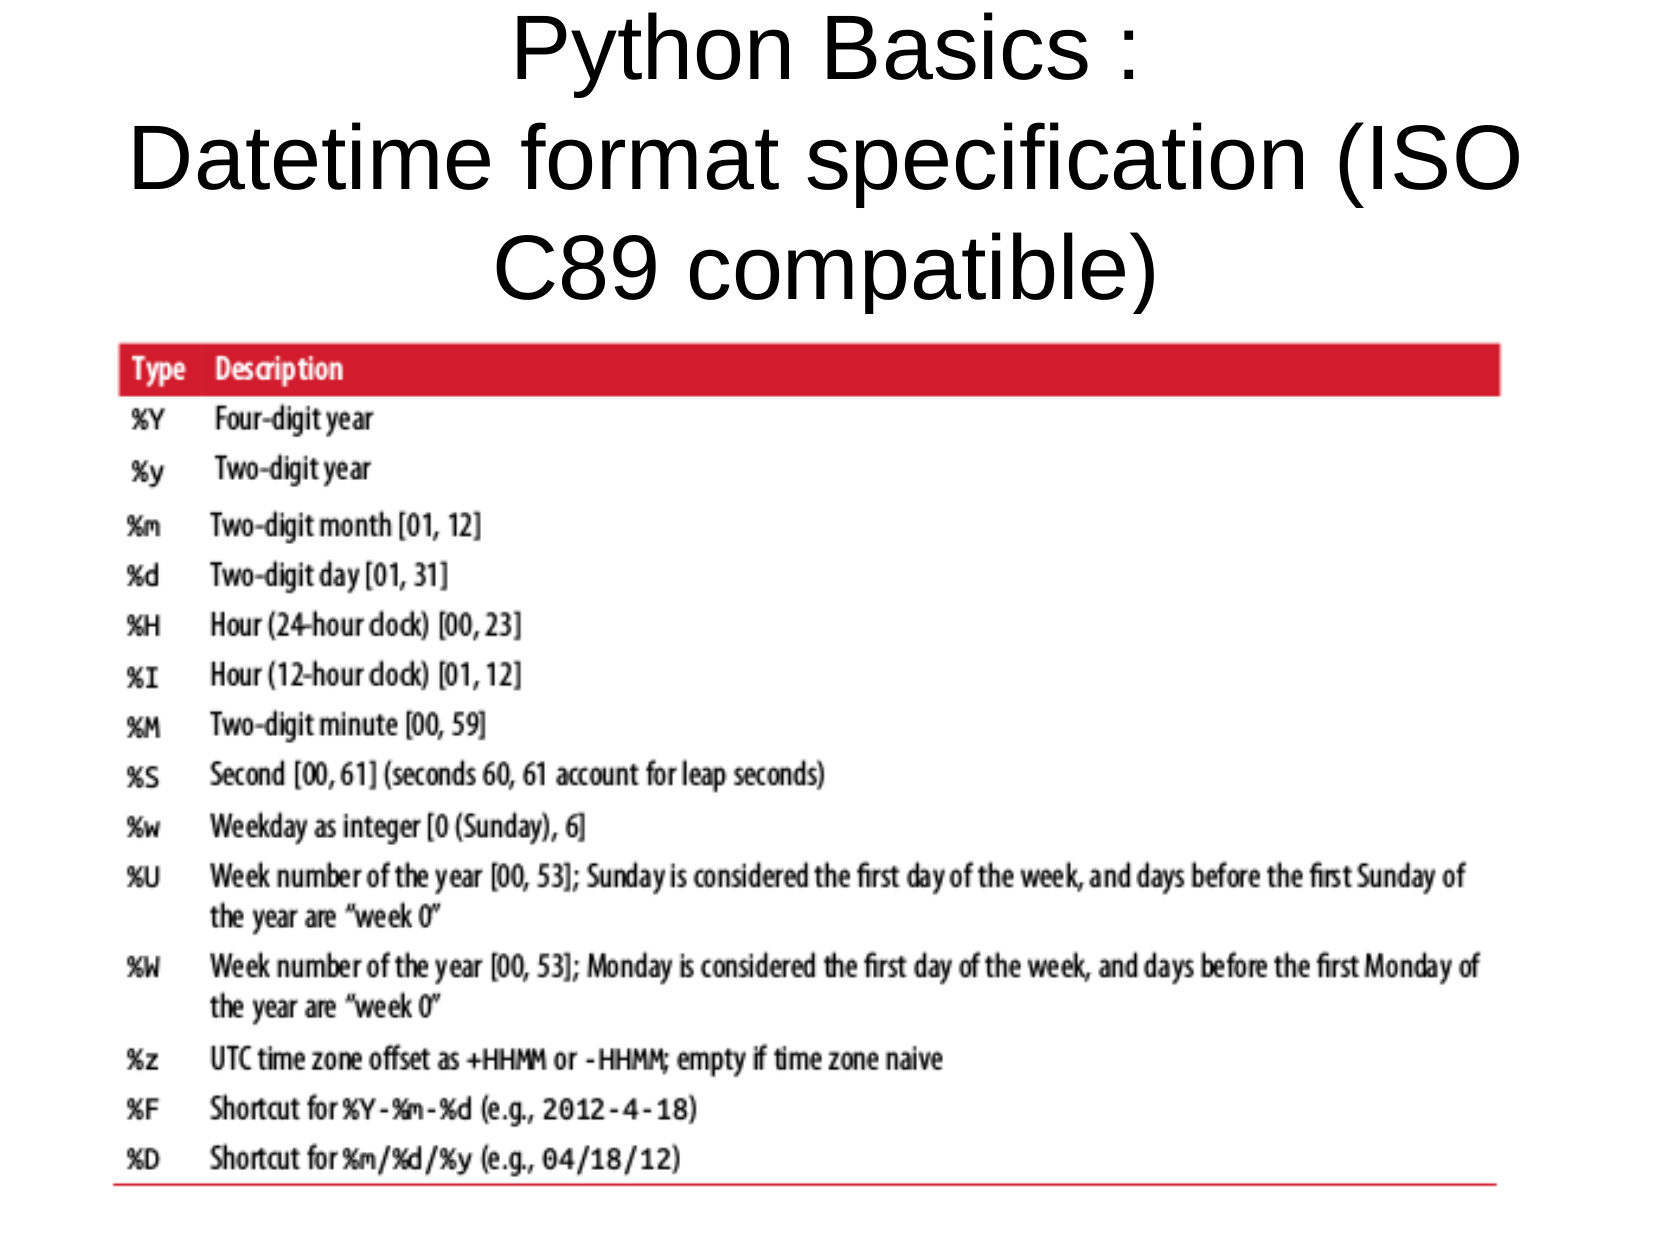

Python Basics :
Datetime format specification (ISO C89 compatible)